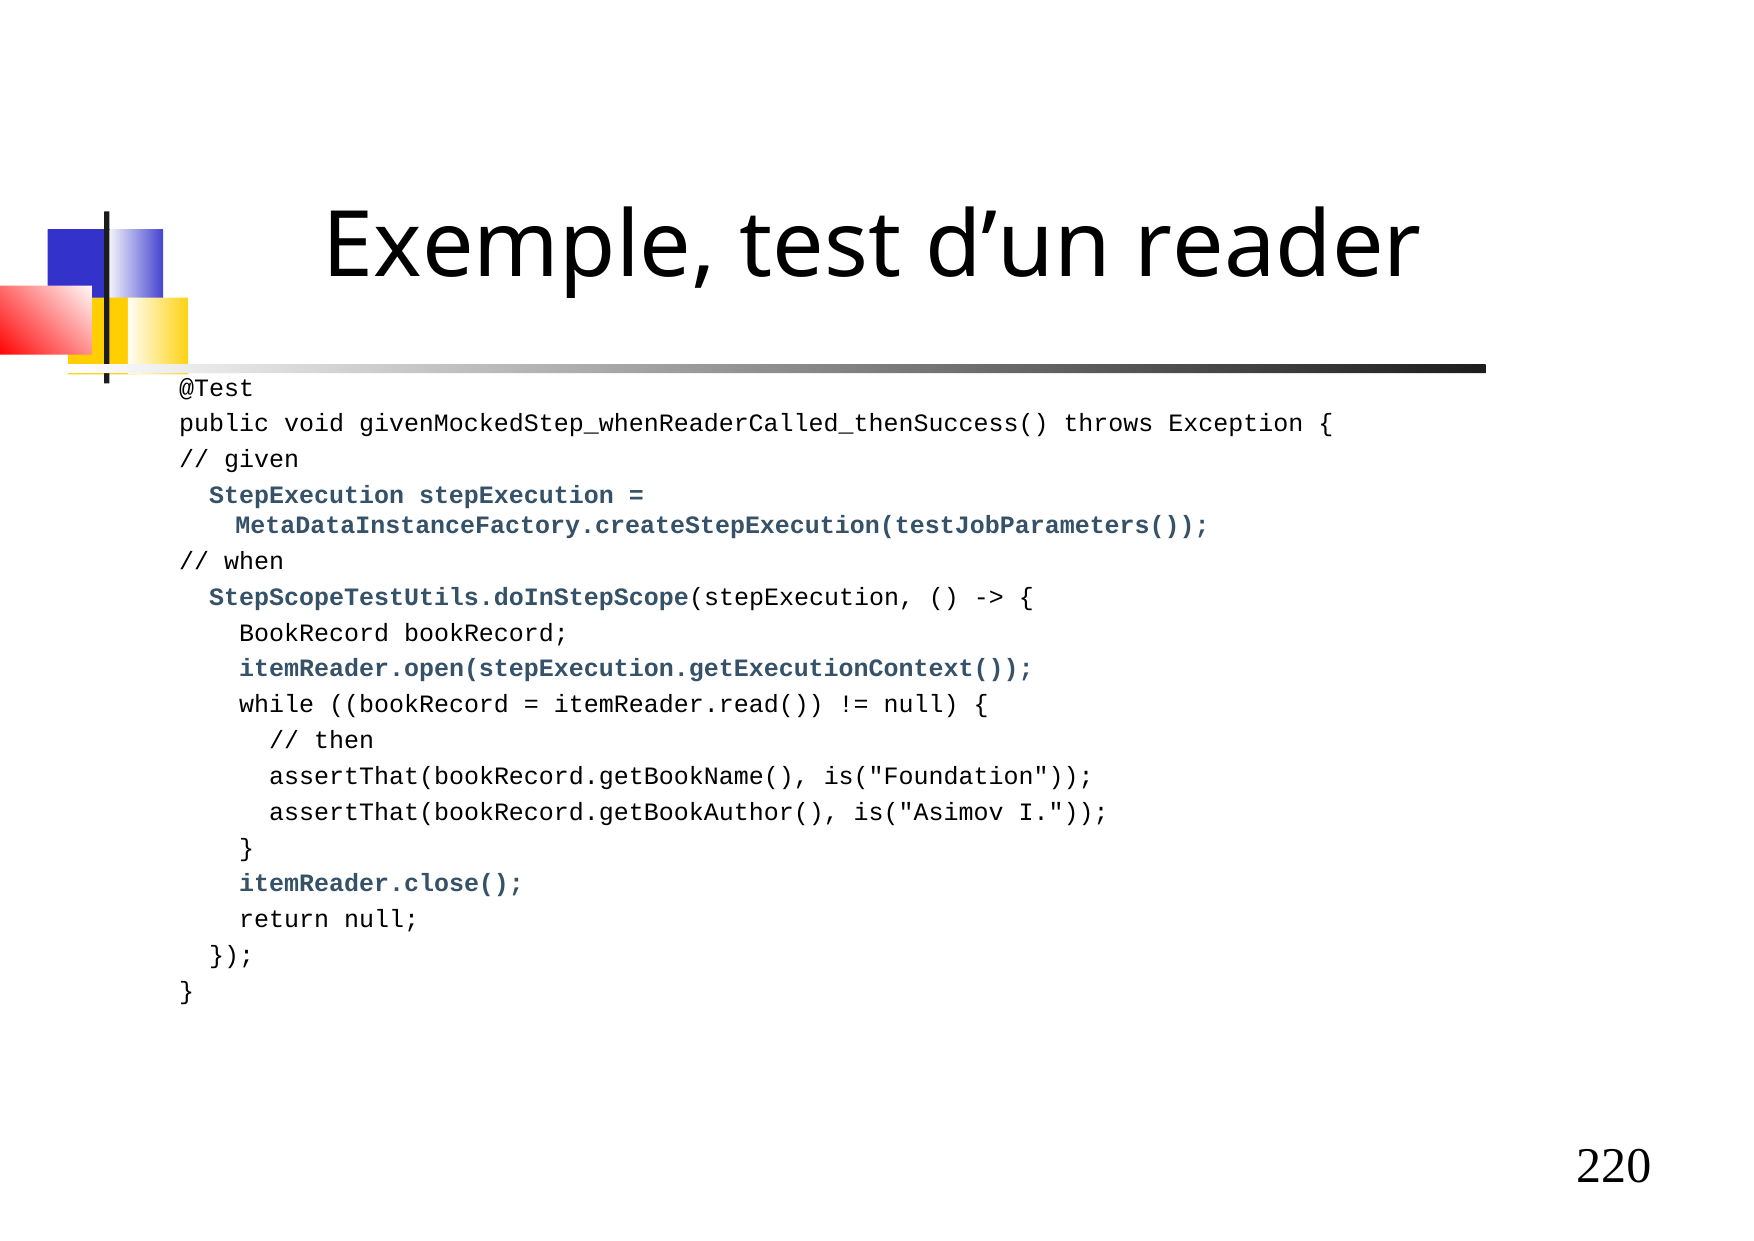

# Exemple, test d’un reader
@Test
public void givenMockedStep_whenReaderCalled_thenSuccess() throws Exception {
// given
 StepExecution stepExecution = MetaDataInstanceFactory.createStepExecution(testJobParameters());
// when
 StepScopeTestUtils.doInStepScope(stepExecution, () -> {
 BookRecord bookRecord;
 itemReader.open(stepExecution.getExecutionContext());
 while ((bookRecord = itemReader.read()) != null) {
 // then
 assertThat(bookRecord.getBookName(), is("Foundation"));
 assertThat(bookRecord.getBookAuthor(), is("Asimov I."));
 }
 itemReader.close();
 return null;
 });
}